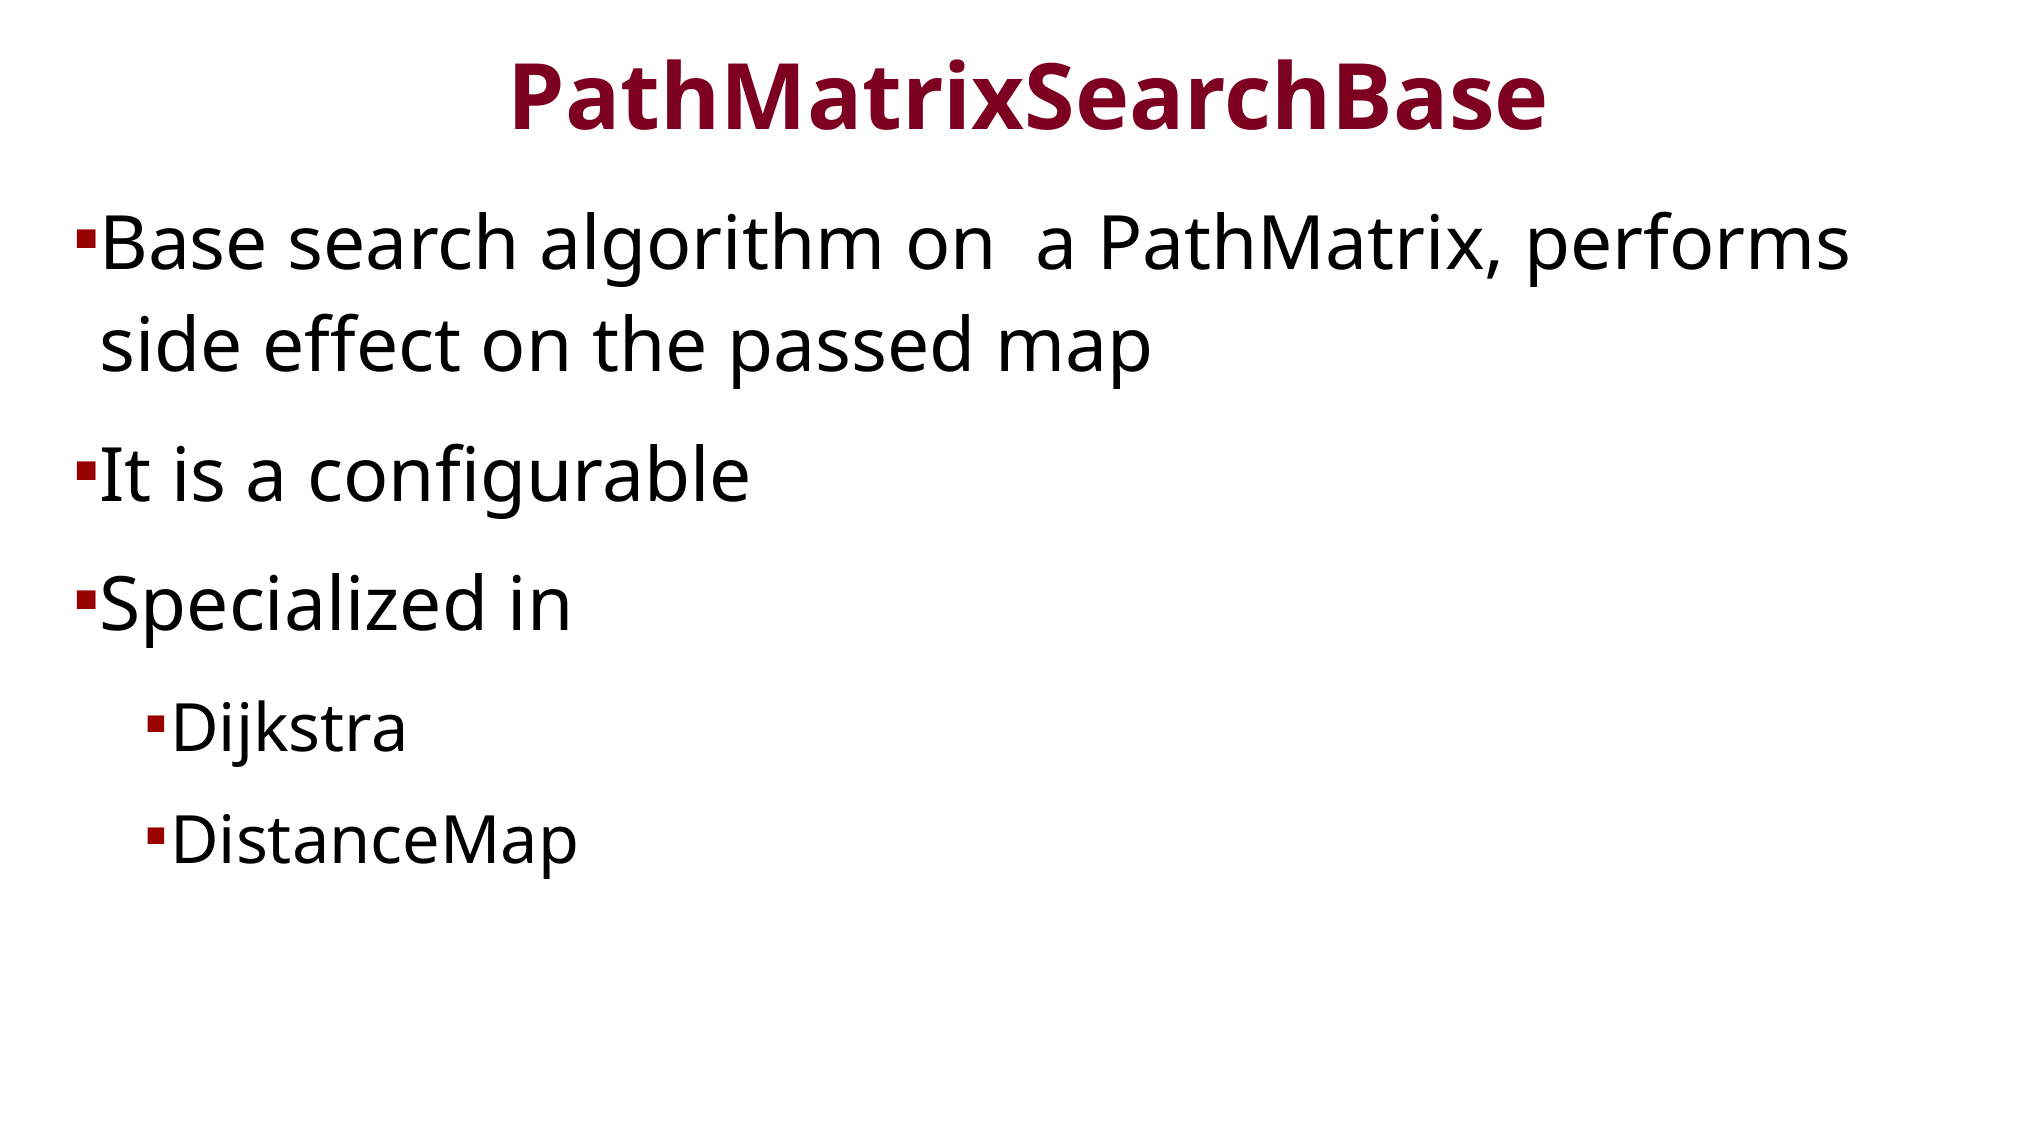

# PathMatrixSearchBase
Base search algorithm on a PathMatrix, performs side effect on the passed map
It is a configurable
Specialized in
Dijkstra
DistanceMap